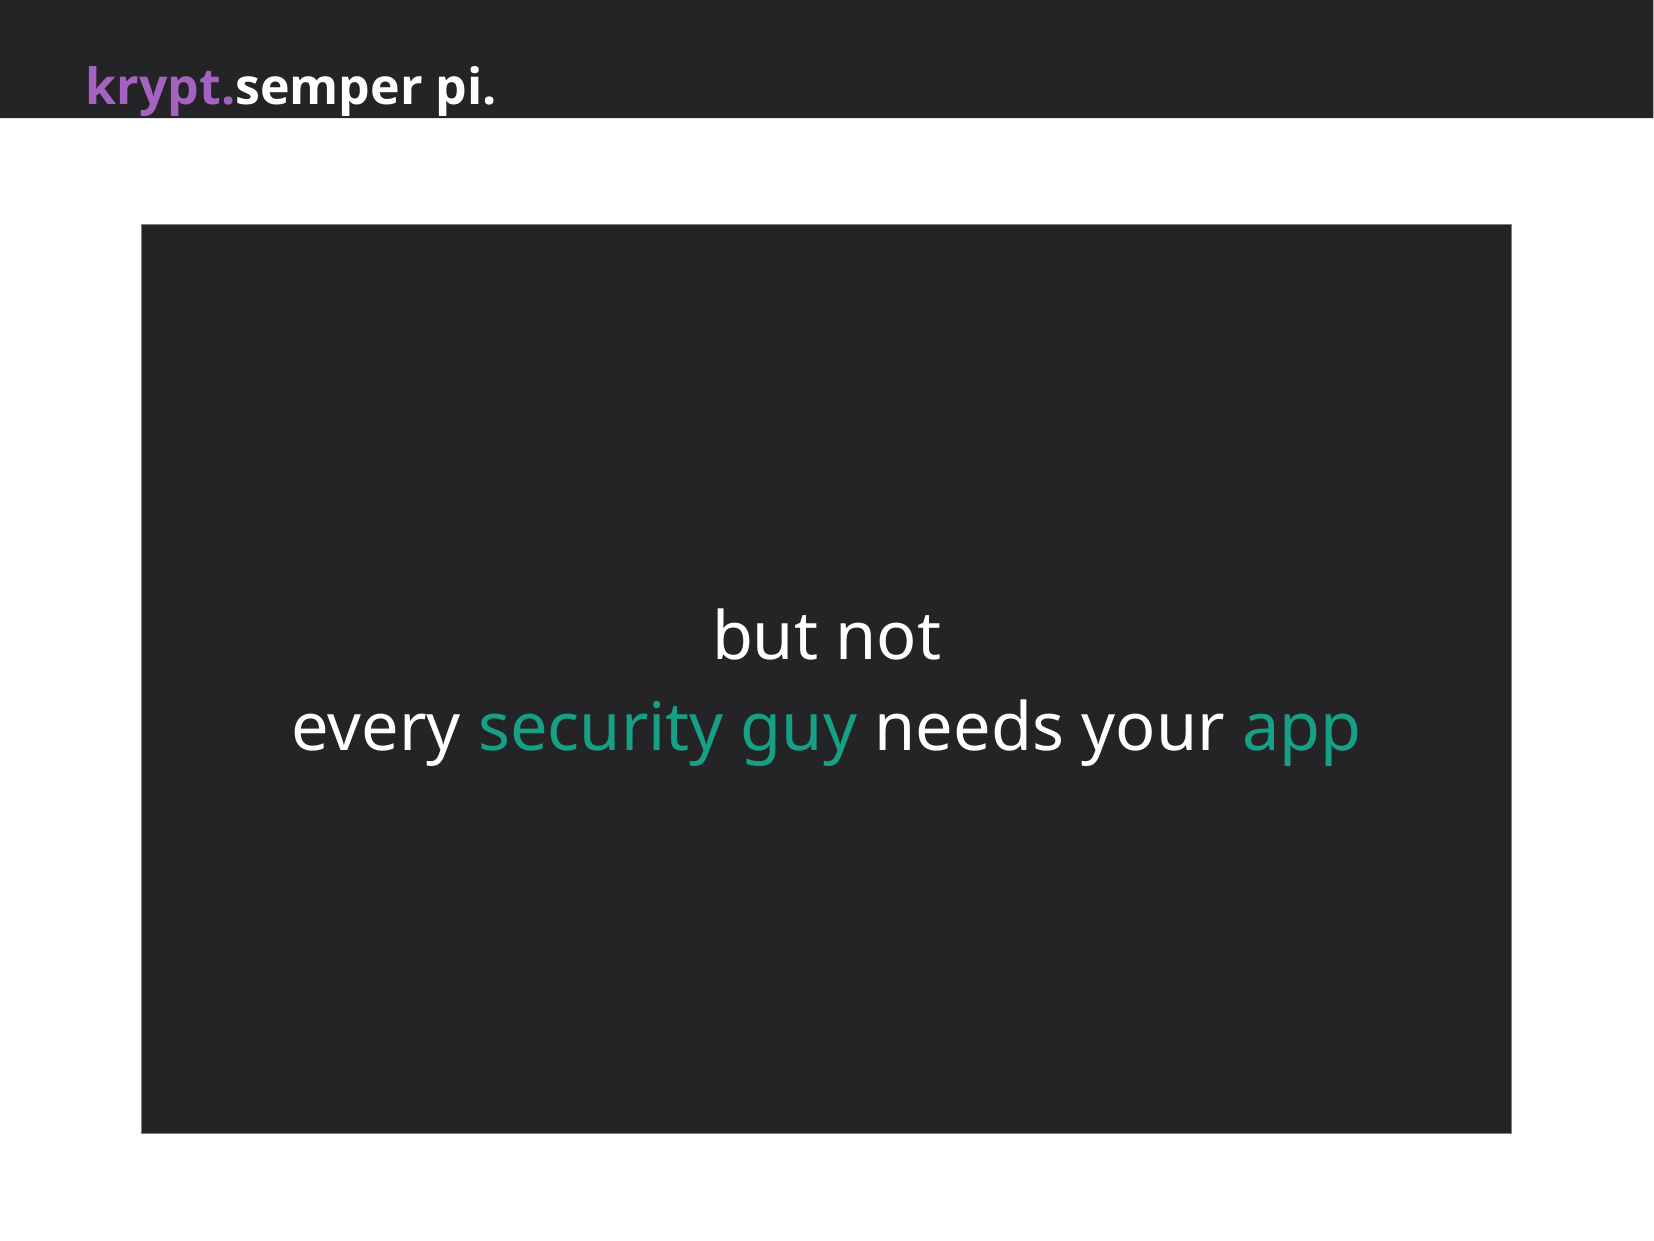

krypt.semper pi.
but not
every security guy needs your app